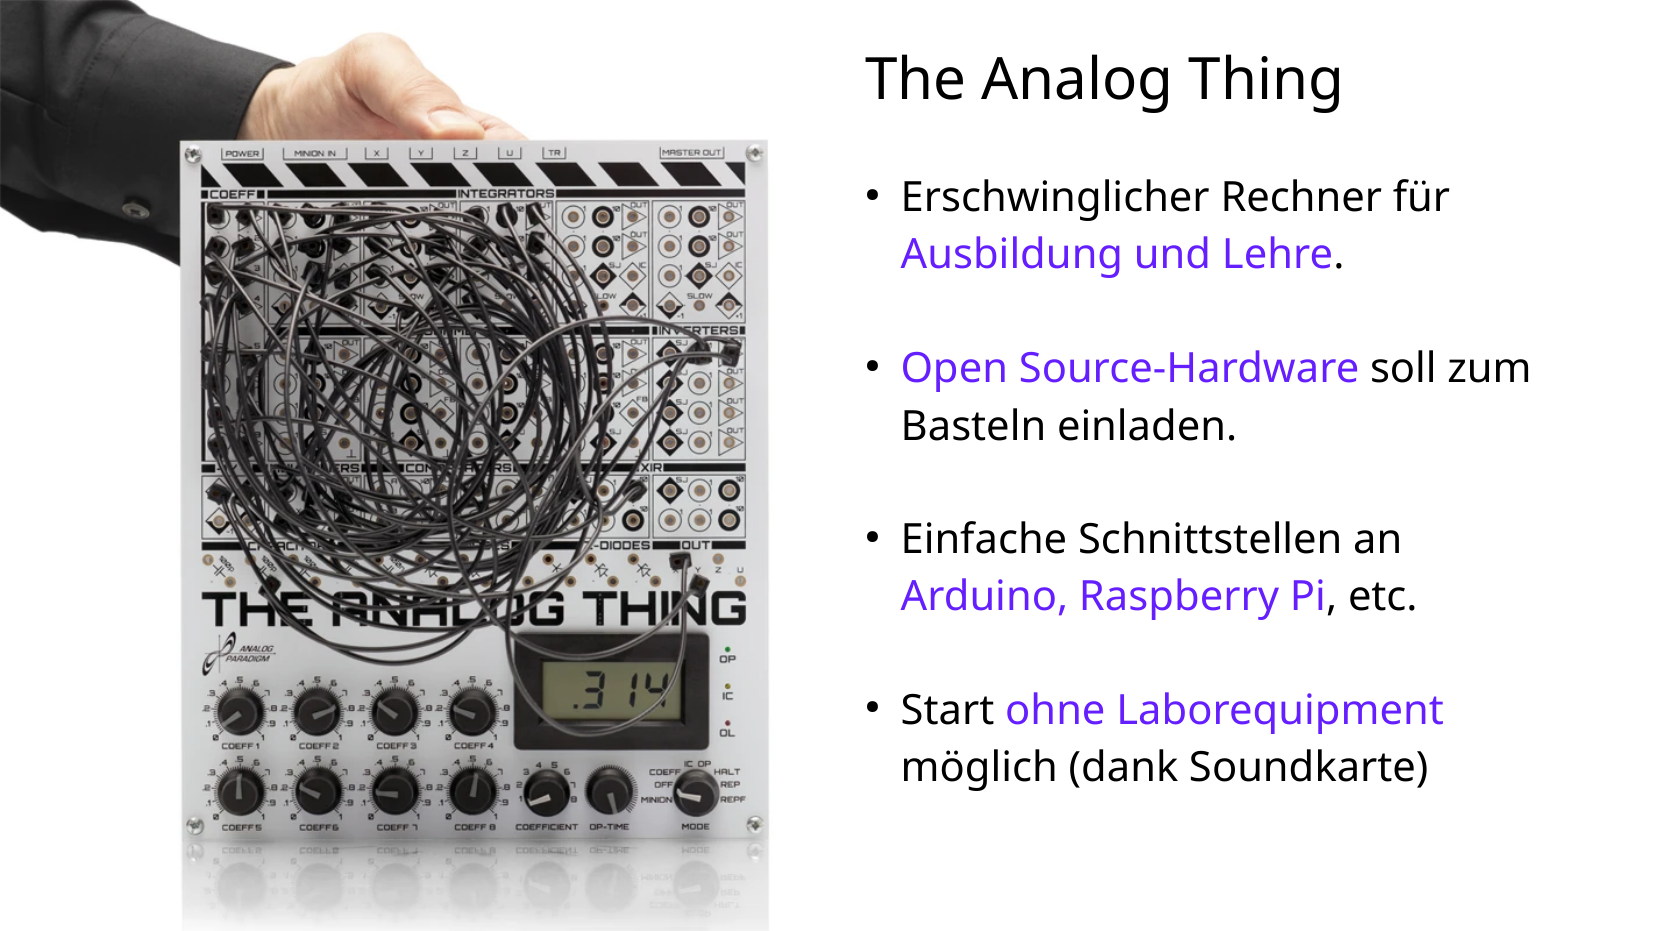

The Analog Thing
Erschwinglicher Rechner für
Ausbildung und Lehre.
Open Source-Hardware soll zum Basteln einladen.
Einfache Schnittstellen an Arduino, Raspberry Pi, etc.
Start ohne Laborequipment möglich (dank Soundkarte)